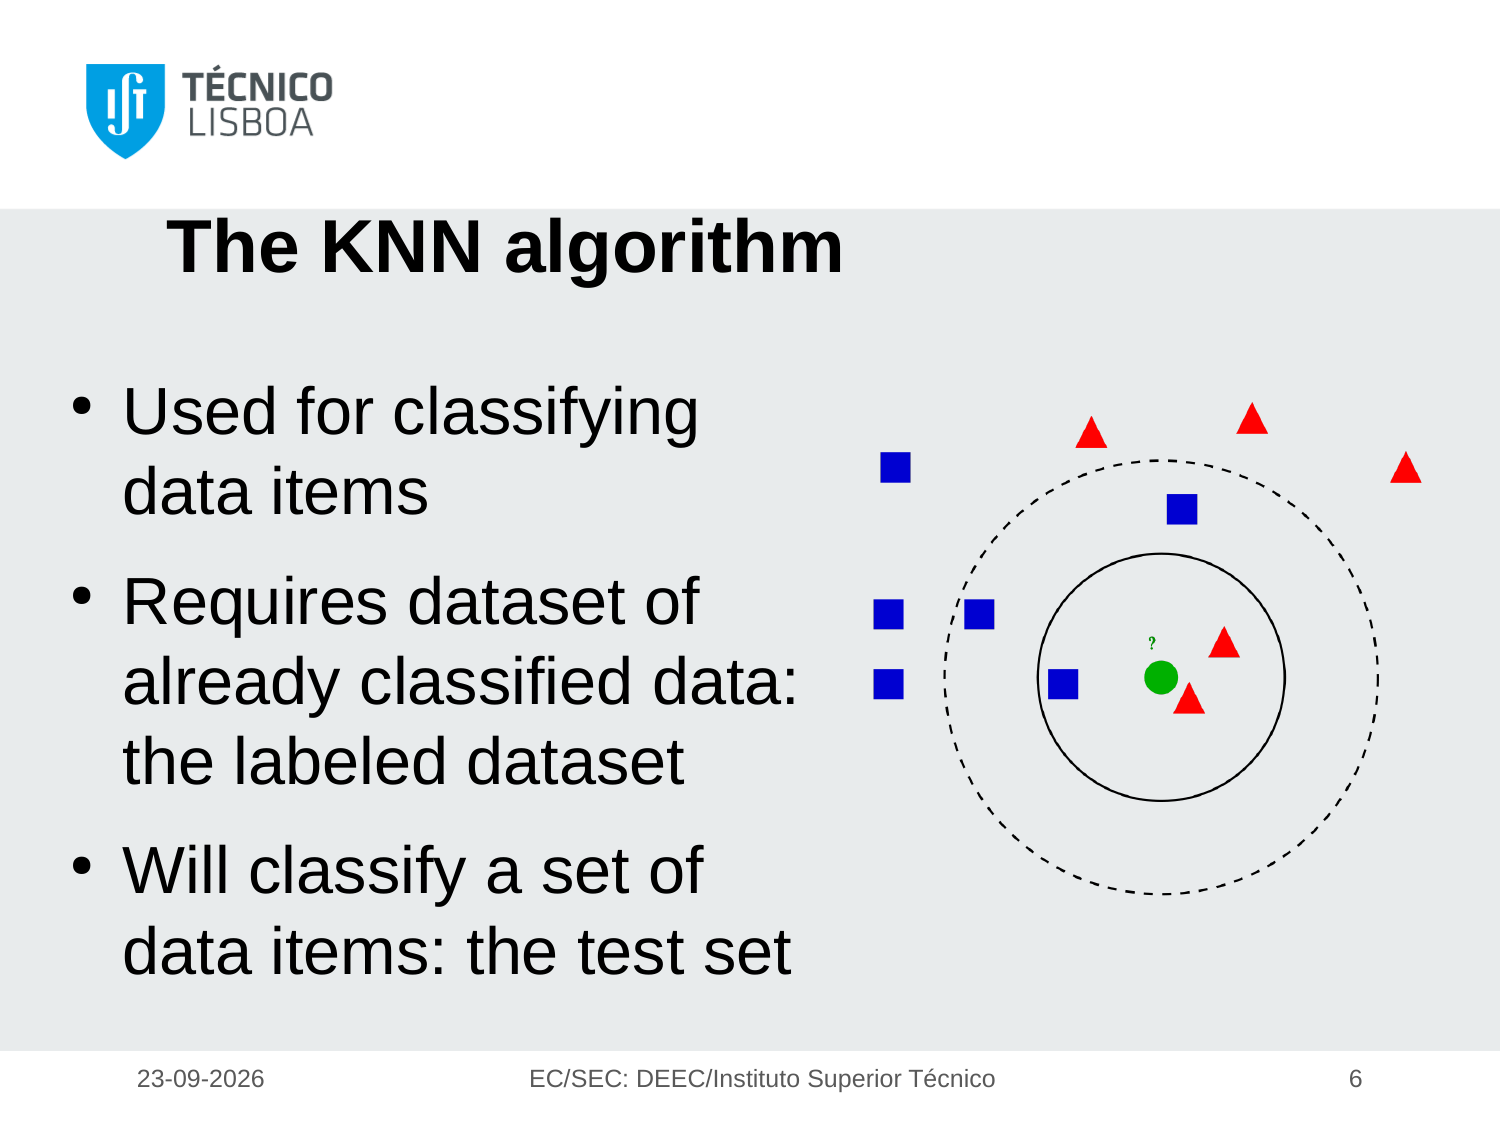

# The KNN algorithm
Used for classifying data items
Requires dataset of already classified data: the labeled dataset
Will classify a set of data items: the test set
EC/SEC: DEEC/Instituto Superior Técnico